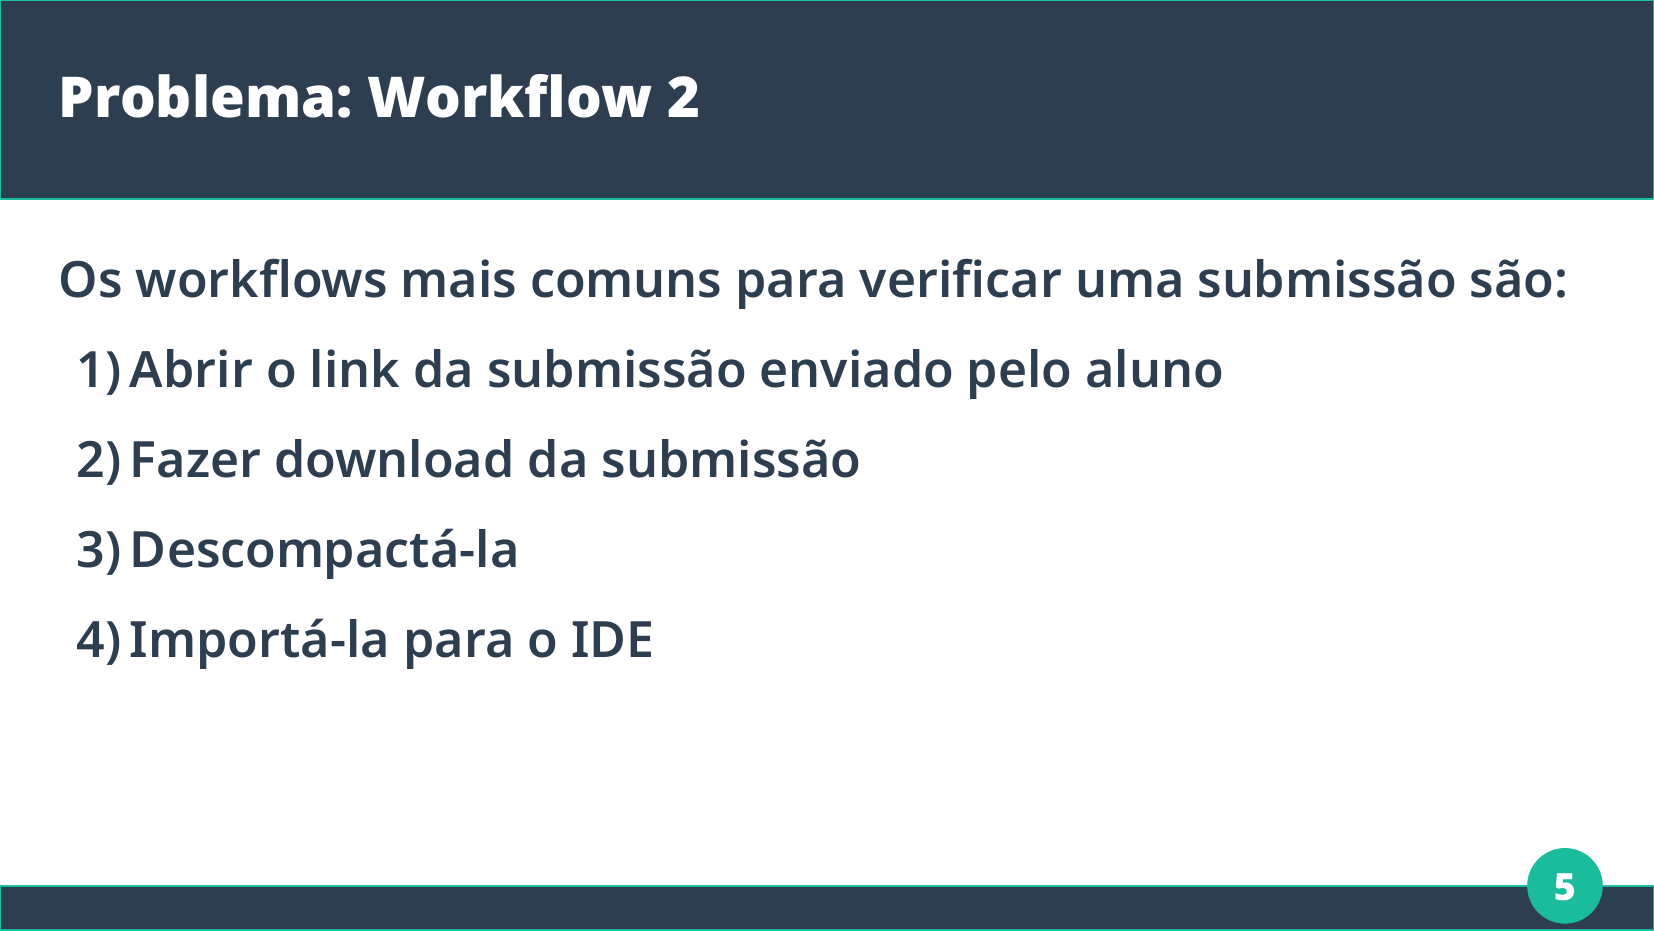

# Problema: Workflow 2
Os workflows mais comuns para verificar uma submissão são:
Abrir o link da submissão enviado pelo aluno
Fazer download da submissão
Descompactá-la
Importá-la para o IDE
5